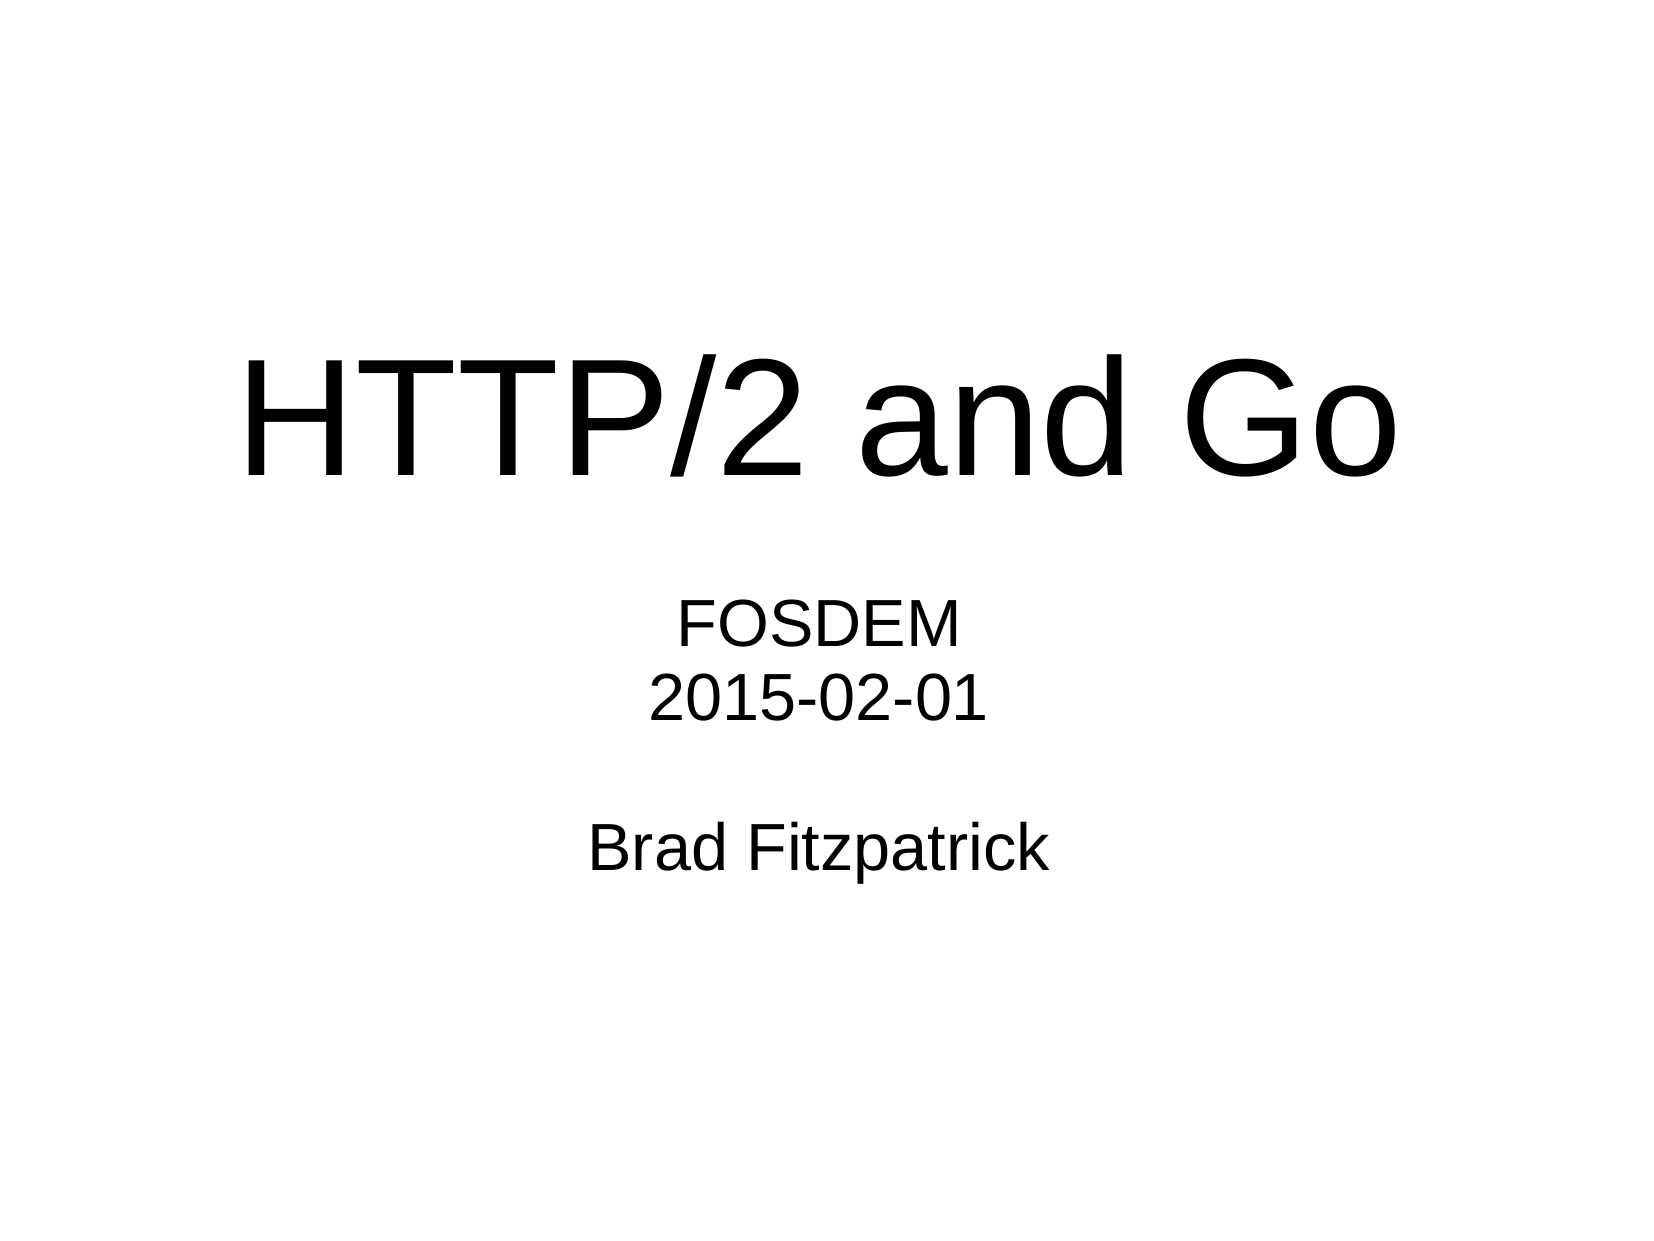

# HTTP/2 and Go
FOSDEM
2015-02-01
Brad Fitzpatrick